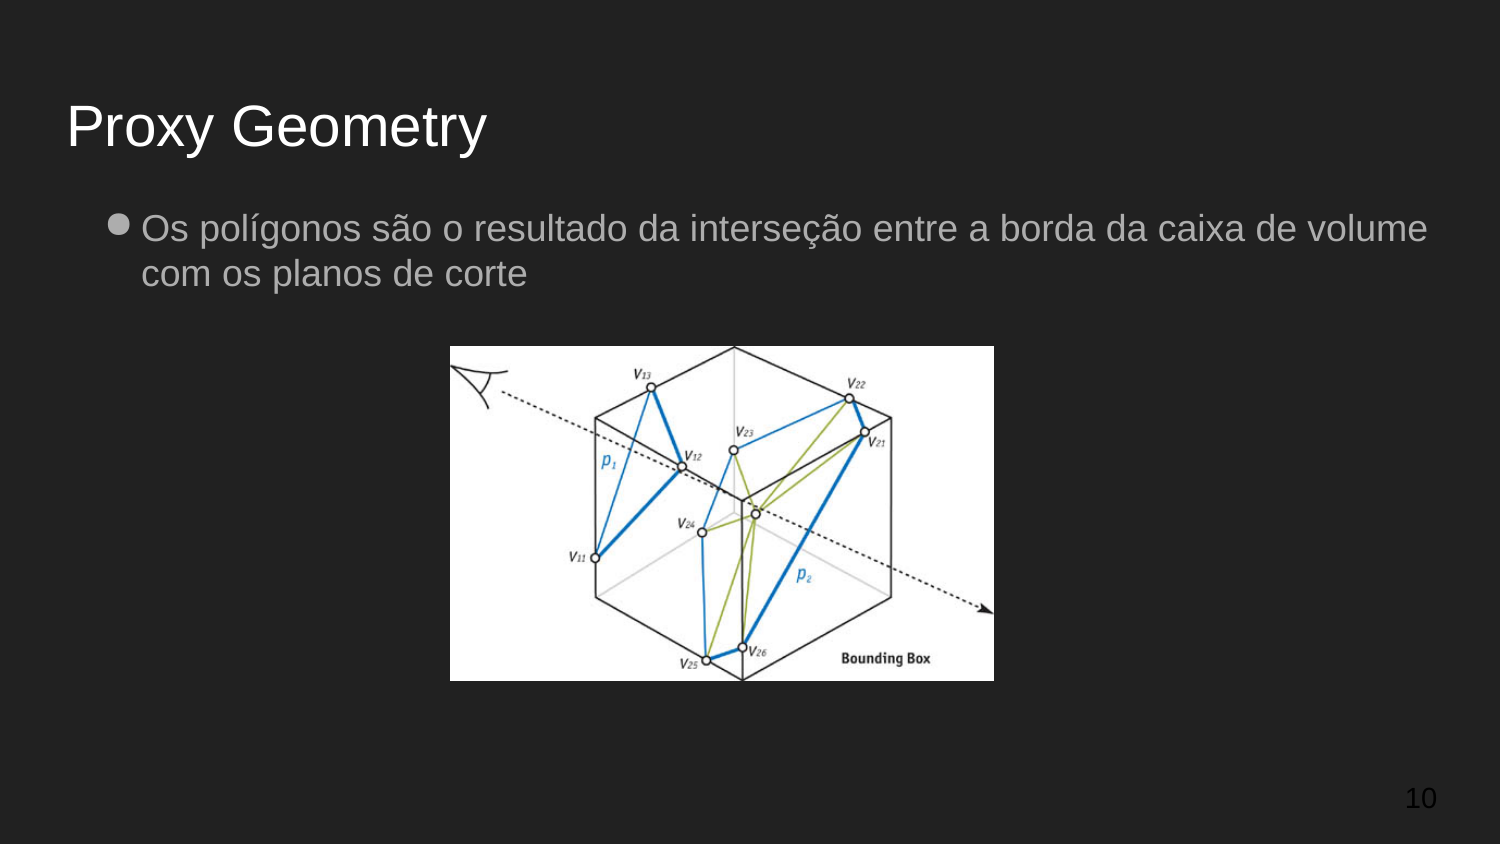

# Proxy Geometry
Os polígonos são o resultado da interseção entre a borda da caixa de volume com os planos de corte